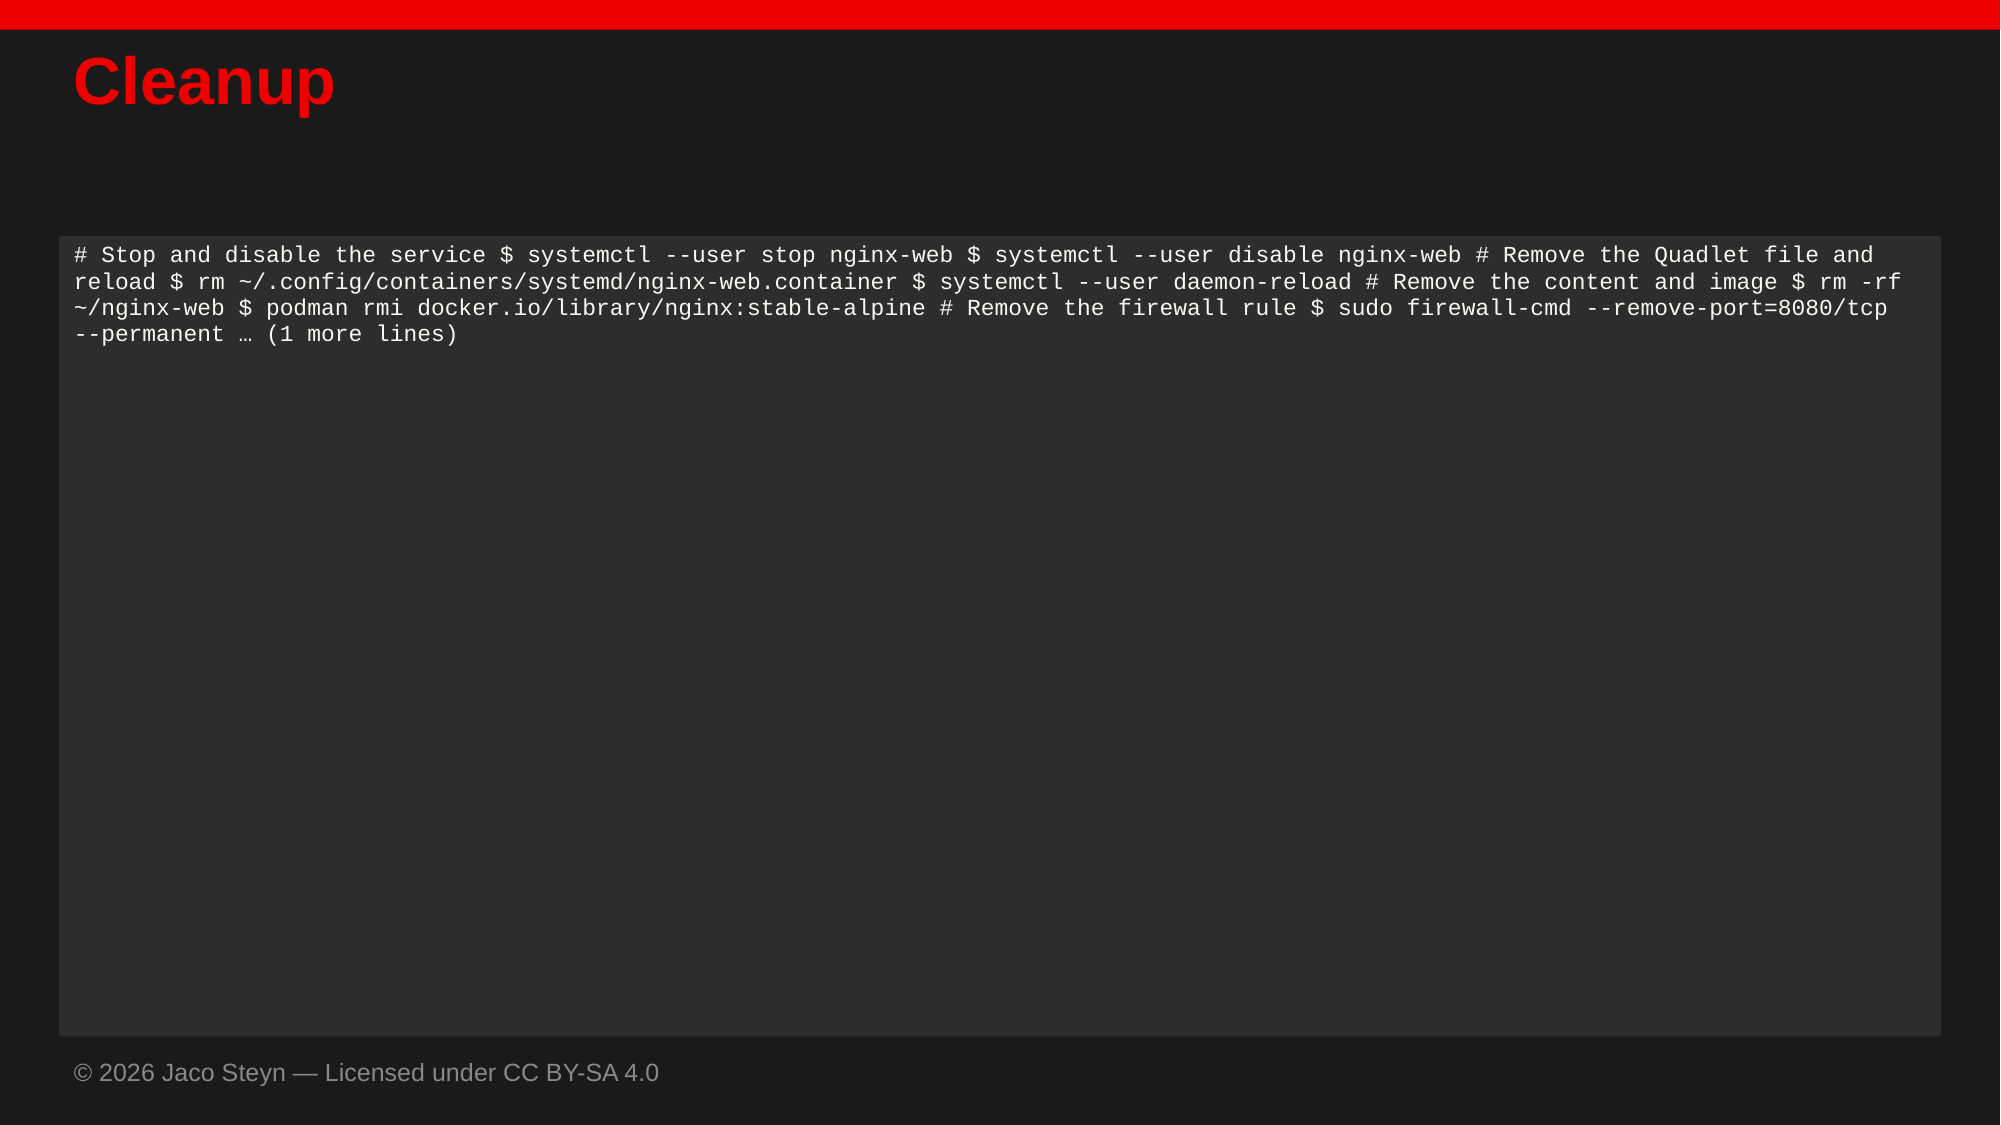

Cleanup
# Stop and disable the service $ systemctl --user stop nginx-web $ systemctl --user disable nginx-web # Remove the Quadlet file and reload $ rm ~/.config/containers/systemd/nginx-web.container $ systemctl --user daemon-reload # Remove the content and image $ rm -rf ~/nginx-web $ podman rmi docker.io/library/nginx:stable-alpine # Remove the firewall rule $ sudo firewall-cmd --remove-port=8080/tcp --permanent … (1 more lines)
© 2026 Jaco Steyn — Licensed under CC BY-SA 4.0